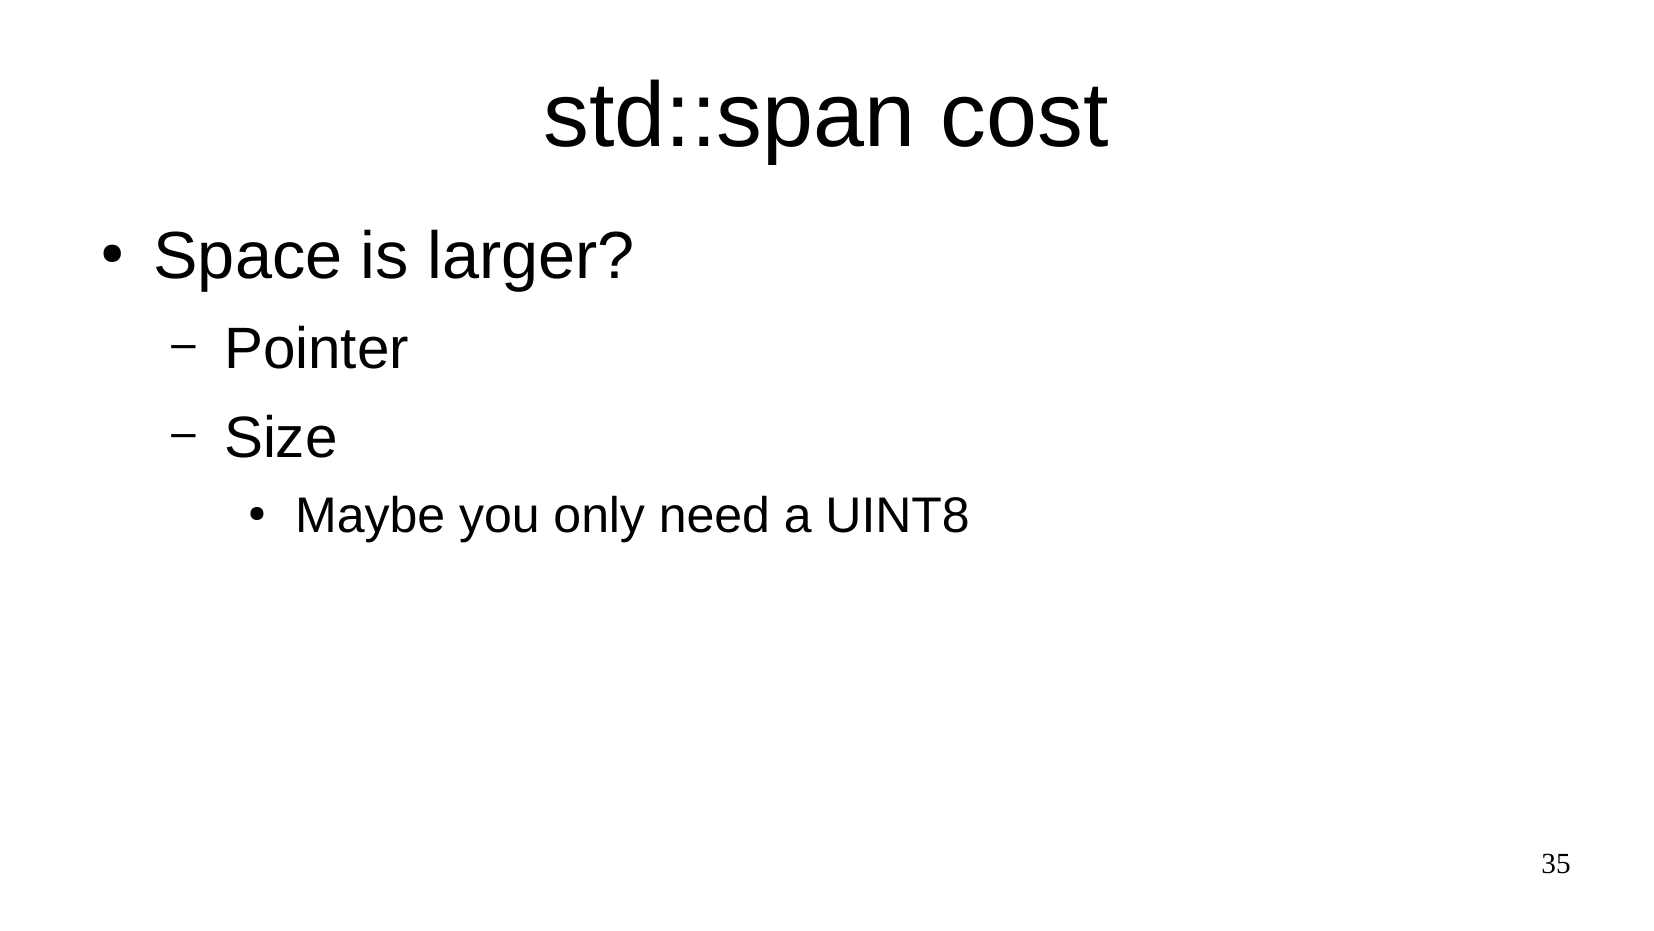

# std::span cost
Space is larger?
Pointer
Size
Maybe you only need a UINT8
35